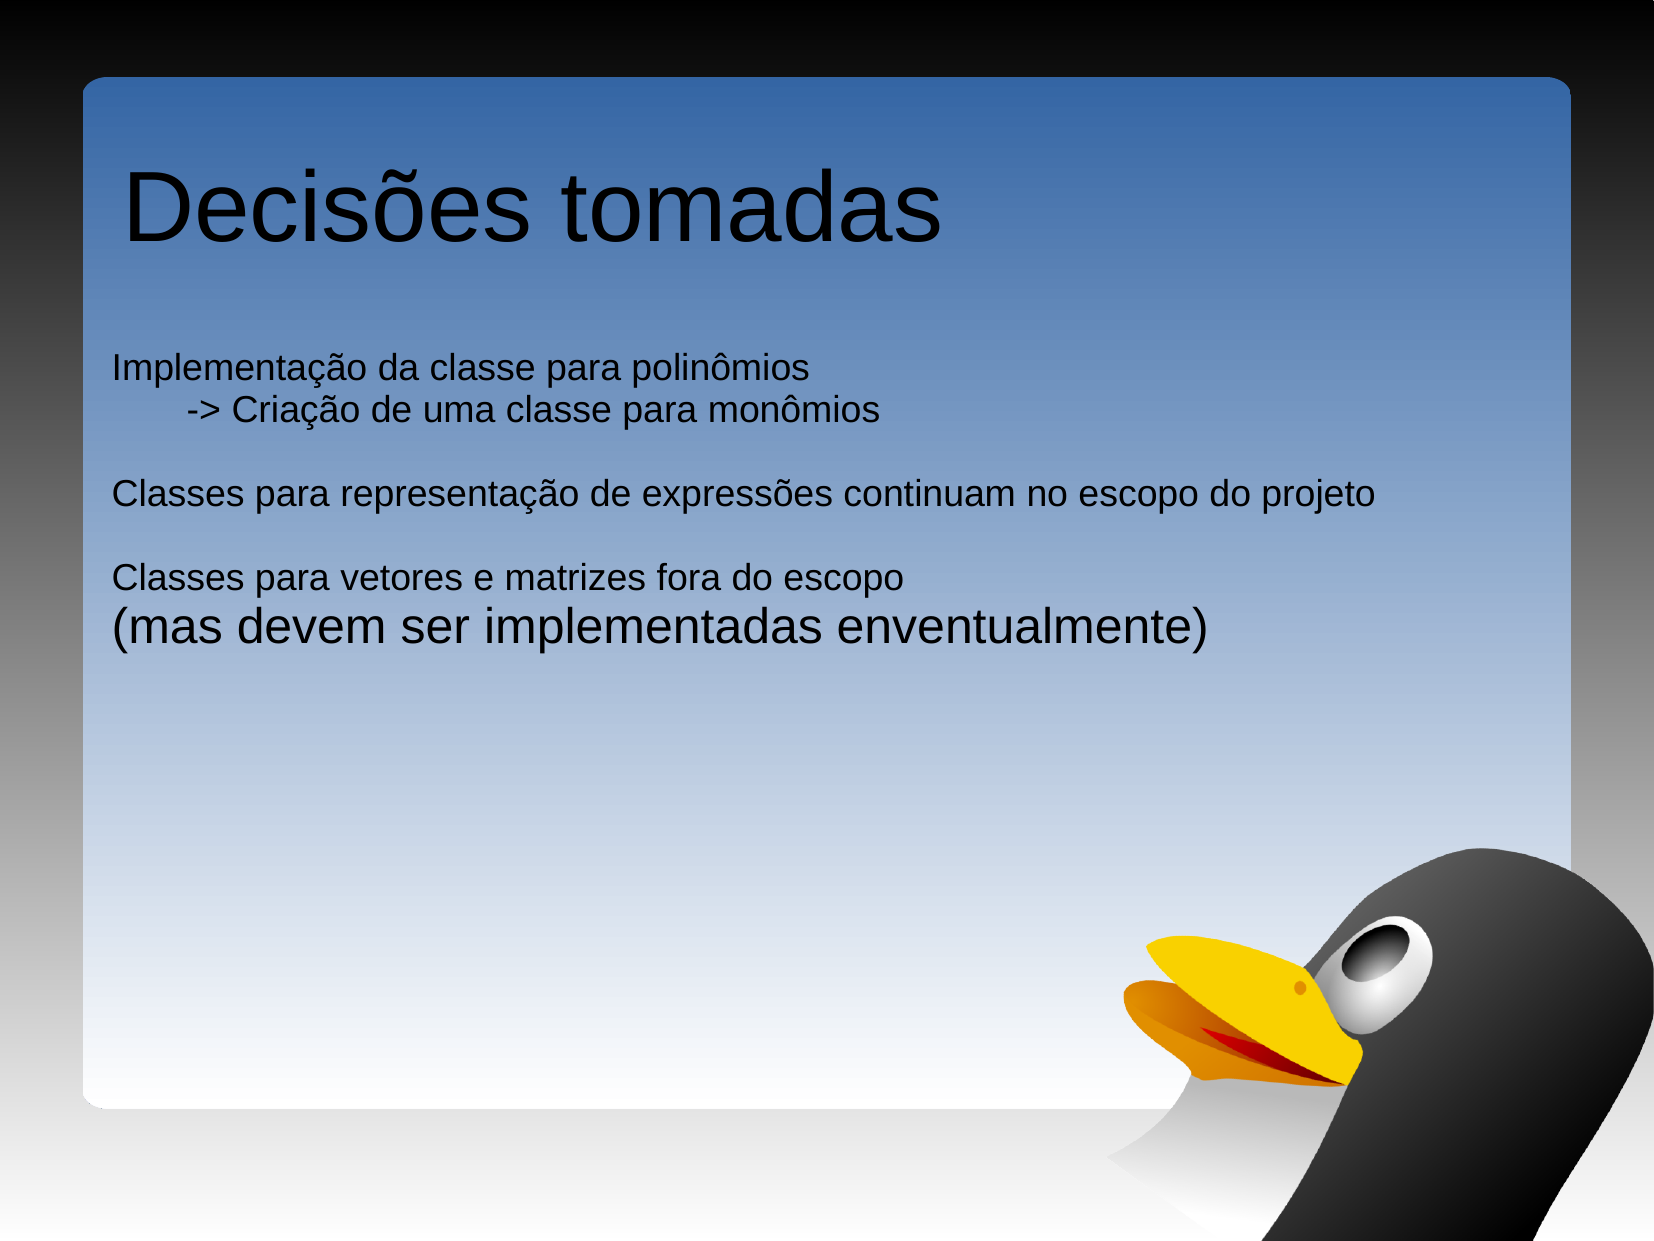

Decisões tomadas
Implementação da classe para polinômios
	-> Criação de uma classe para monômios
Classes para representação de expressões continuam no escopo do projeto
Classes para vetores e matrizes fora do escopo
(mas devem ser implementadas enventualmente)